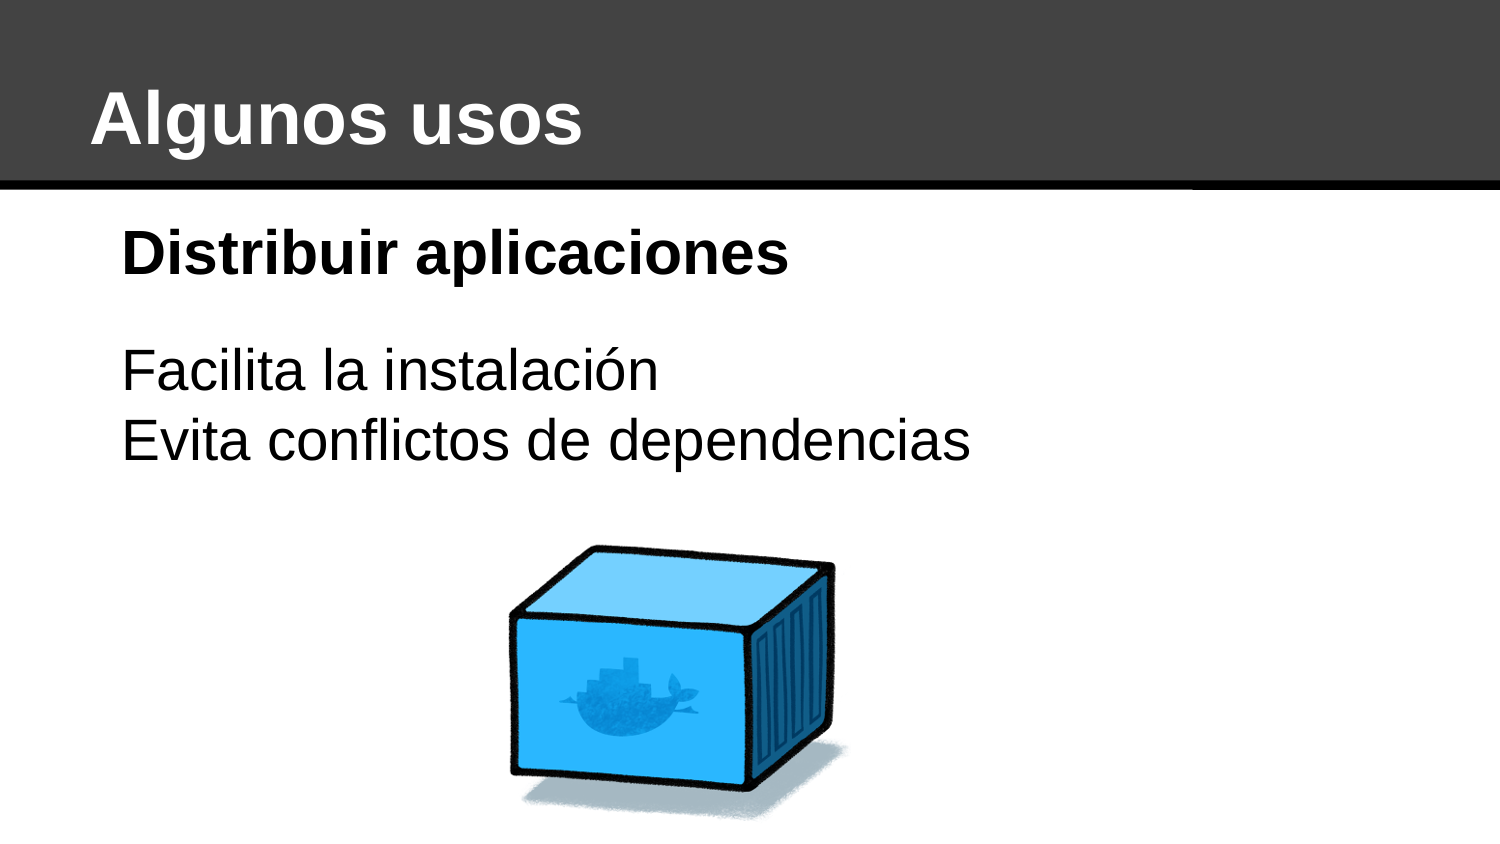

Algunos usos
Distribuir aplicaciones
Facilita la instalación
Evita conflictos de dependencias